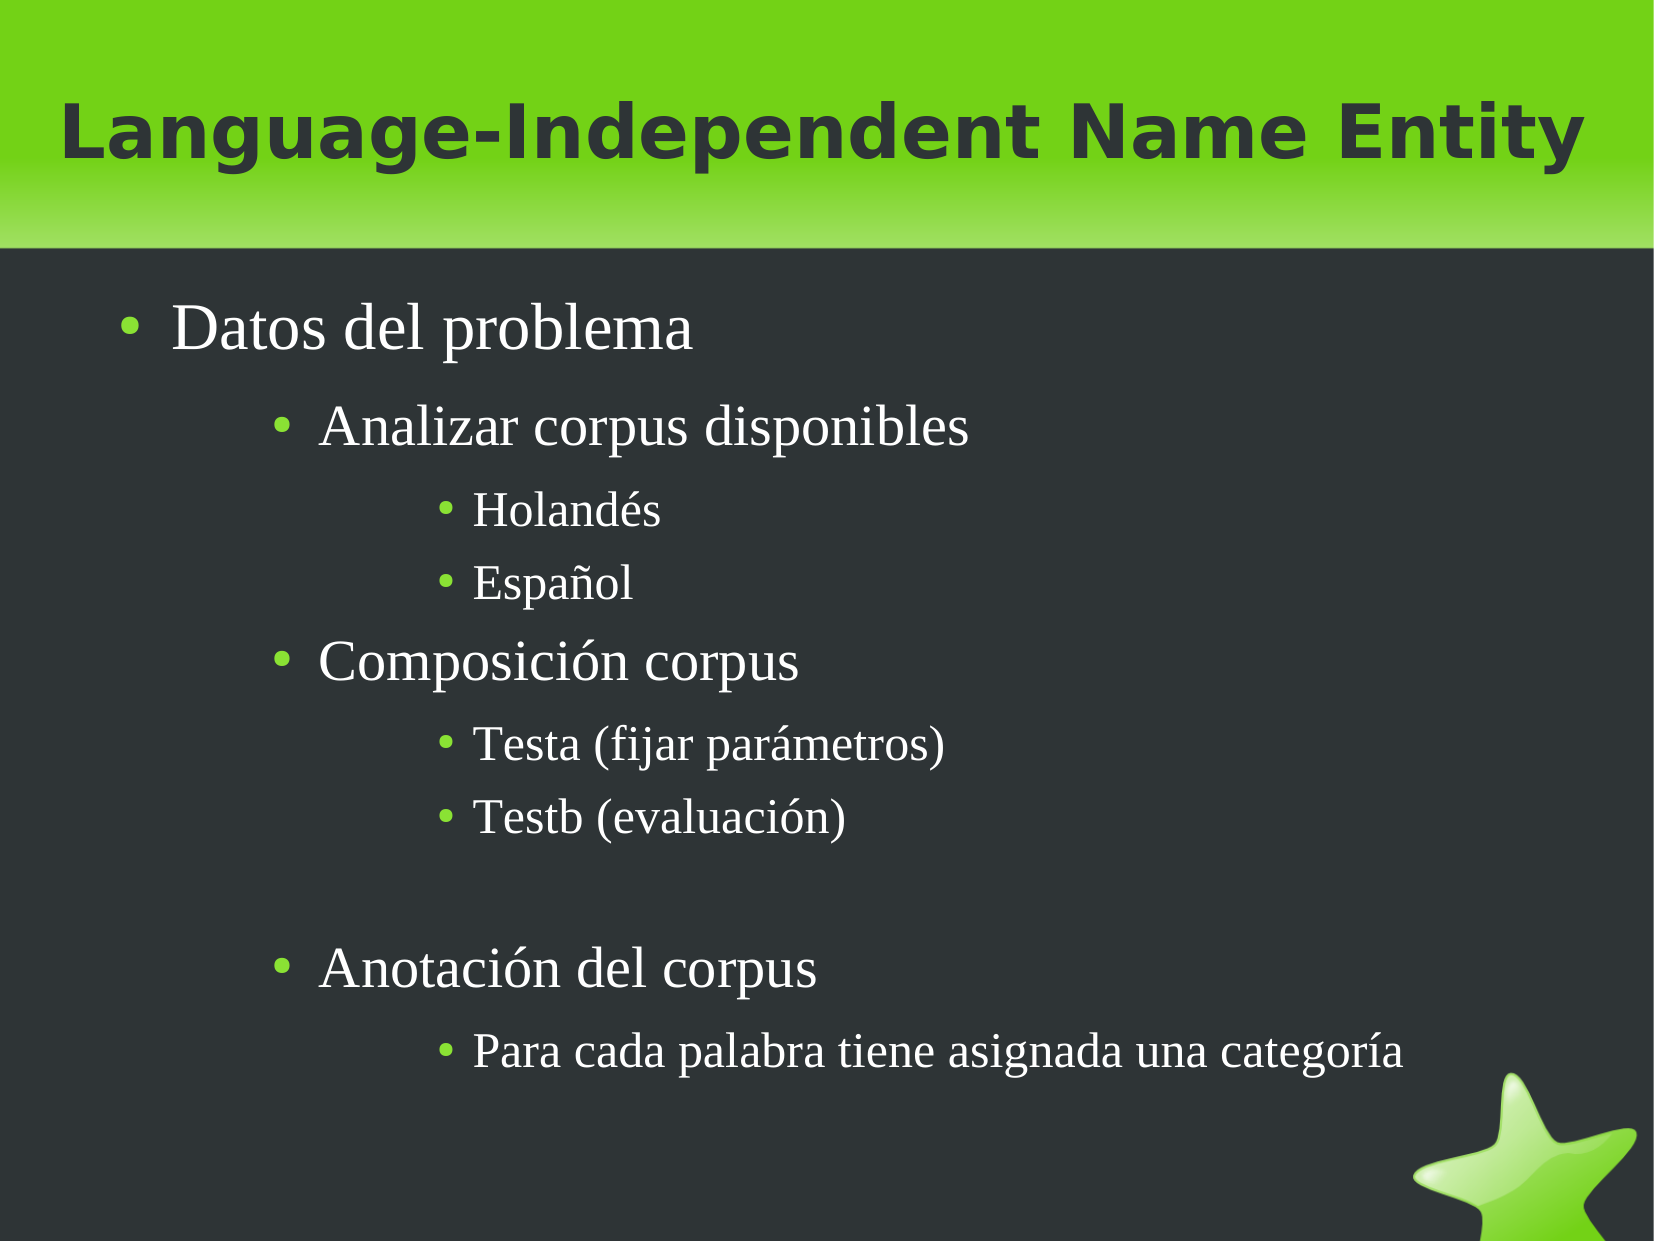

# Language-Independent Name Entity
Datos del problema
Analizar corpus disponibles
Holandés
Español
Composición corpus
Testa (fijar parámetros)
Testb (evaluación)
Anotación del corpus
Para cada palabra tiene asignada una categoría